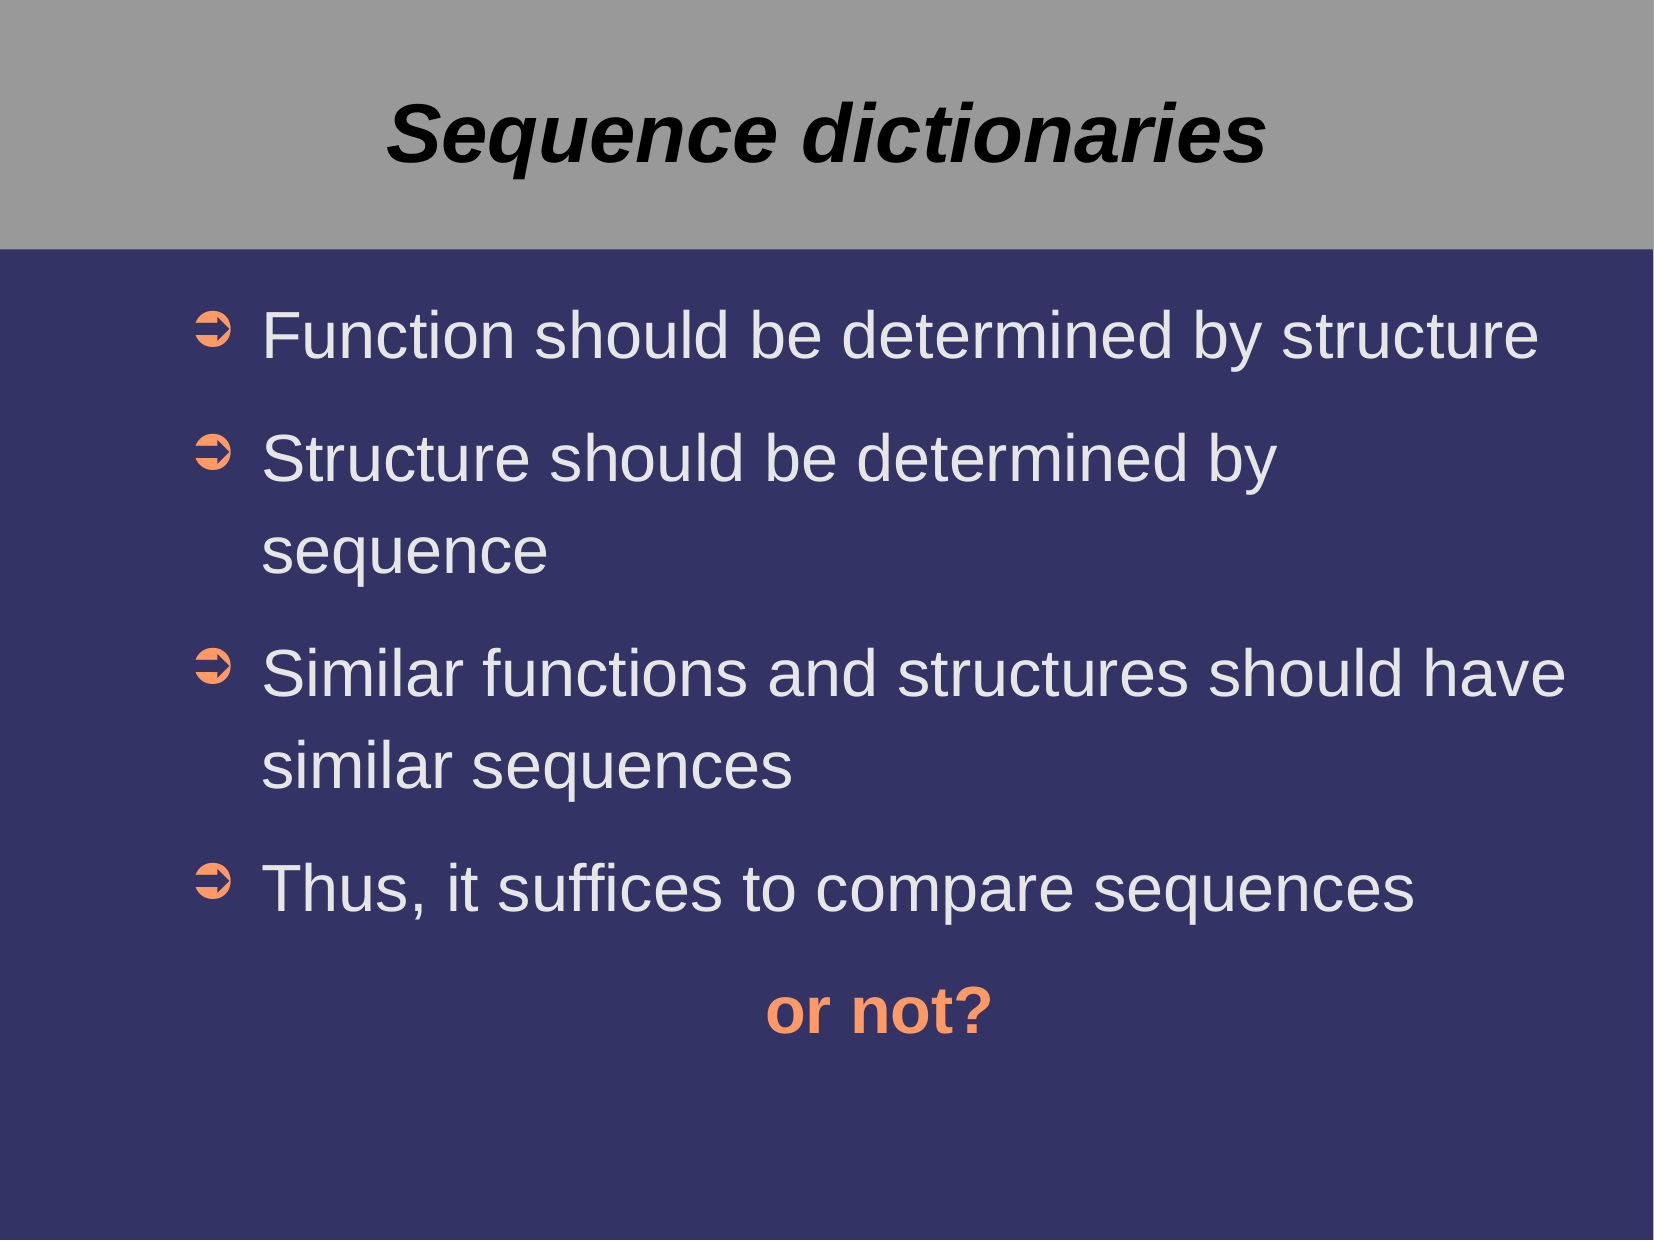

# Sequence dictionaries
Function should be determined by structure
Structure should be determined by sequence
Similar functions and structures should have similar sequences
Thus, it suffices to compare sequences
or not?